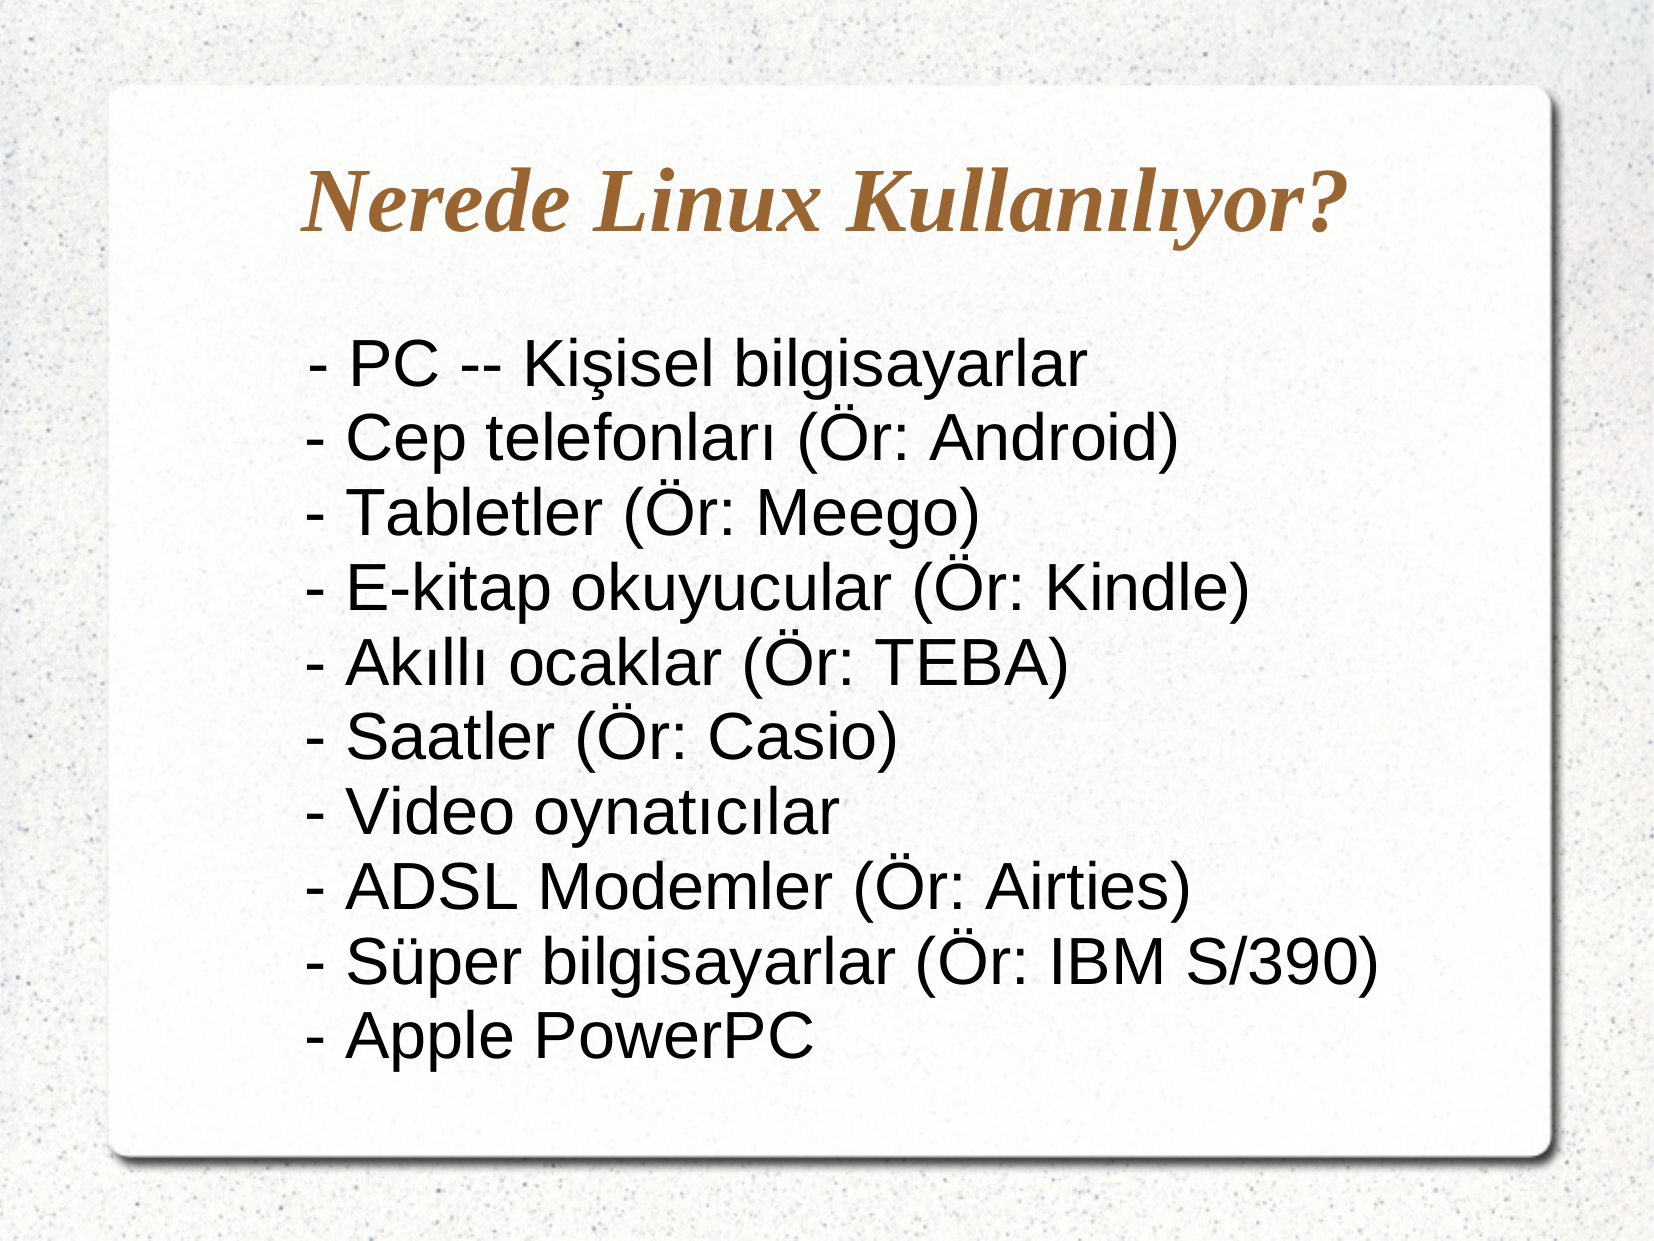

# Nerede Linux Kullanılıyor?
			- PC -- Kişisel bilgisayarlar
 - Cep telefonları (Ör: Android)
 - Tabletler (Ör: Meego)
 - E-kitap okuyucular (Ör: Kindle)
 - Akıllı ocaklar (Ör: TEBA)
 - Saatler (Ör: Casio)
 - Video oynatıcılar
 - ADSL Modemler (Ör: Airties)
 - Süper bilgisayarlar (Ör: IBM S/390)
 - Apple PowerPC